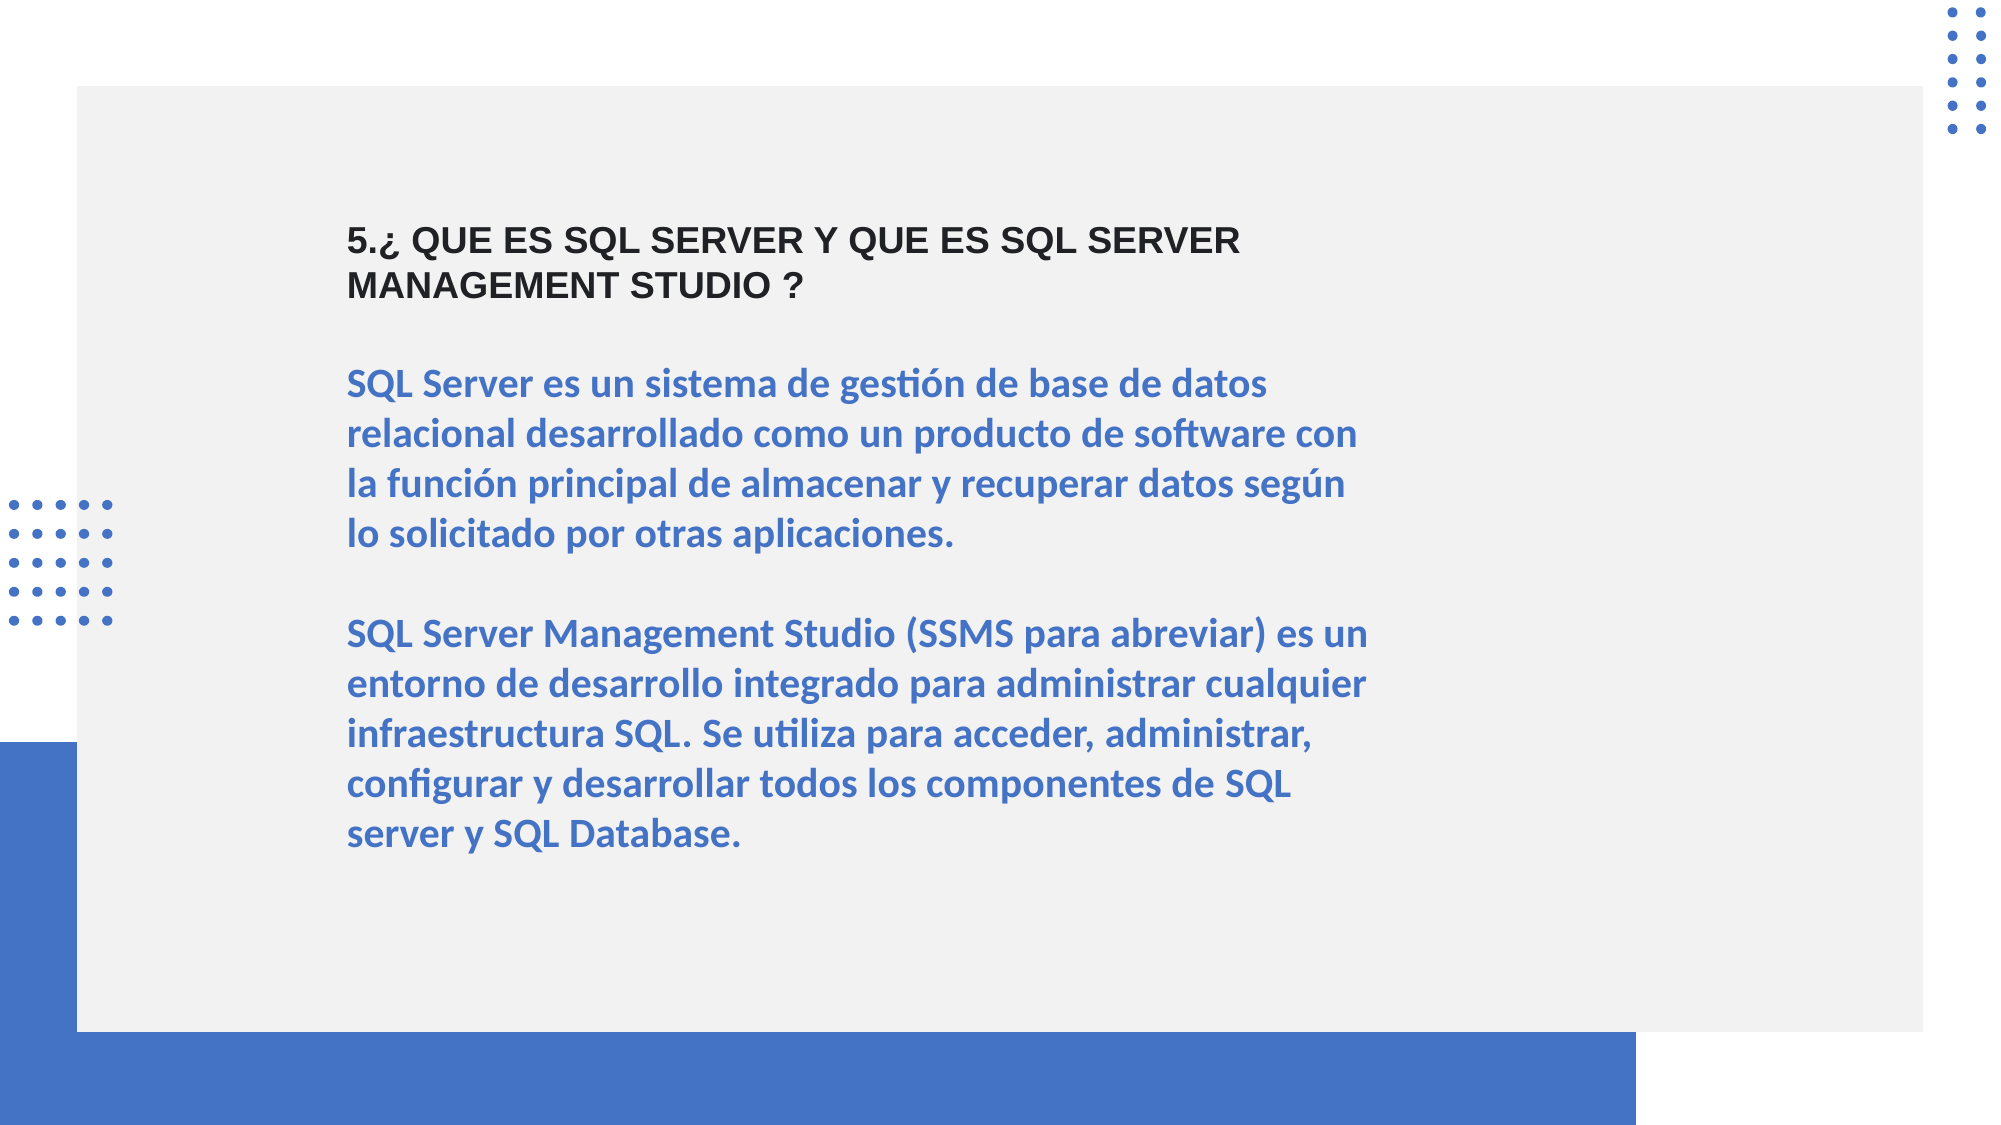

5.¿ QUE ES SQL SERVER Y QUE ES SQL SERVER MANAGEMENT STUDIO ?
SQL Server es un sistema de gestión de base de datos relacional desarrollado como un producto de software con la función principal de almacenar y recuperar datos según lo solicitado por otras aplicaciones.
SQL Server Management Studio (SSMS para abreviar) es un entorno de desarrollo integrado para administrar cualquier infraestructura SQL. Se utiliza para acceder, administrar, configurar y desarrollar todos los componentes de SQL server y SQL Database.